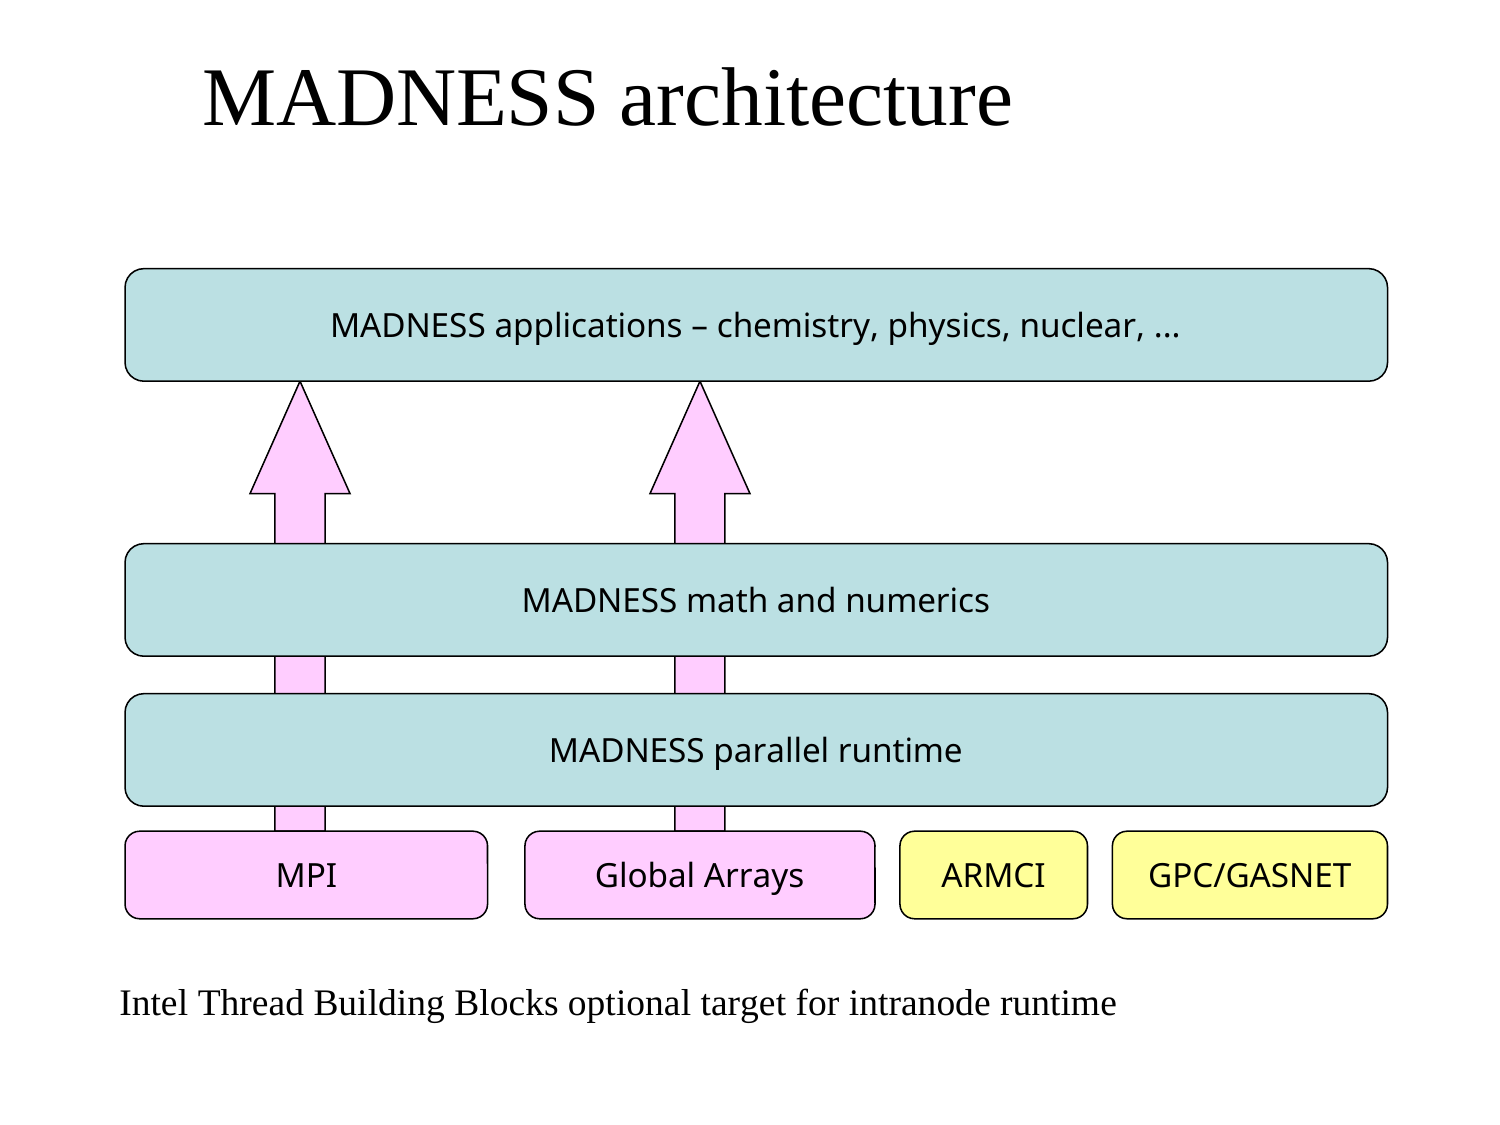

MADNESS architecture
MADNESS applications – chemistry, physics, nuclear, ...
MADNESS math and numerics
MADNESS parallel runtime
MPI
Global Arrays
ARMCI
GPC/GASNET
Intel Thread Building Blocks optional target for intranode runtime